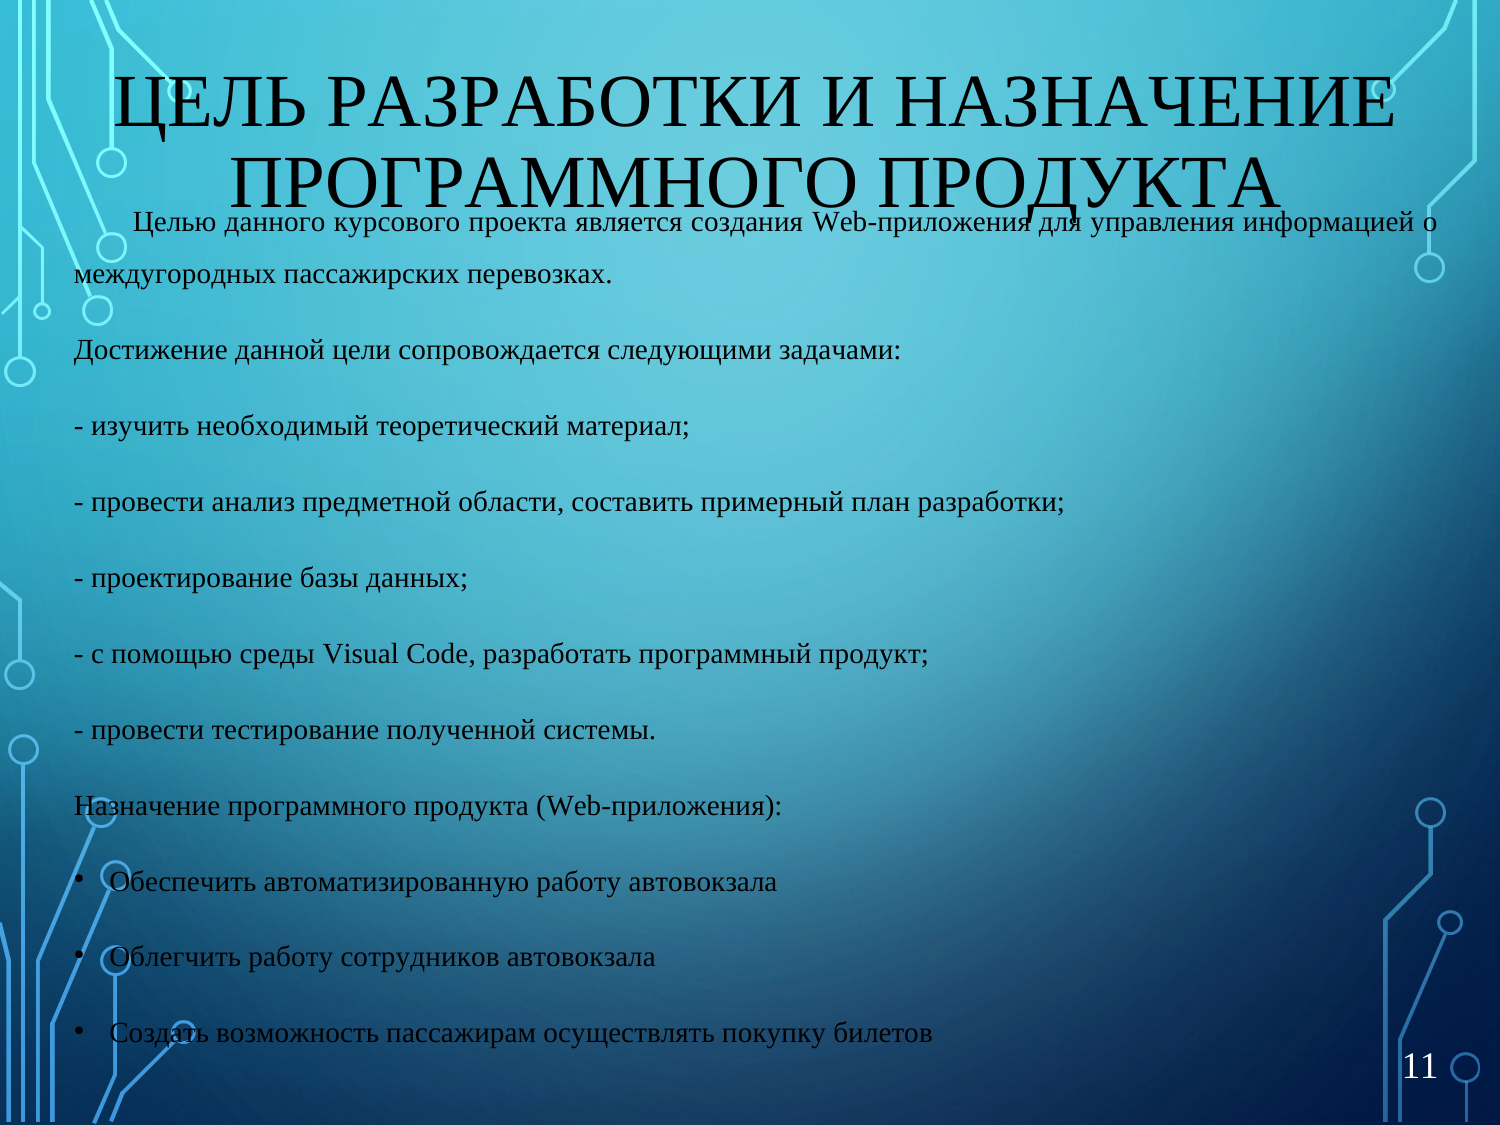

ЦЕЛЬ РАЗРАБОТКИ И НАЗНАЧЕНИЕ ПРОГРАММНОГО ПРОДУКТА
Целью данного курсового проекта является создания Web-приложения для управления информацией о междугородных пассажирских перевозках.
Достижение данной цели сопровождается следующими задачами:
- изучить необходимый теоретический материал;
- провести анализ предметной области, составить примерный план разработки;
- проектирование базы данных;
- с помощью среды Visual Code, разработать программный продукт;
- провести тестирование полученной системы.
Назначение программного продукта (Web-приложения):
Обеспечить автоматизированную работу автовокзала
Облегчить работу сотрудников автовокзала
Создать возможность пассажирам осуществлять покупку билетов